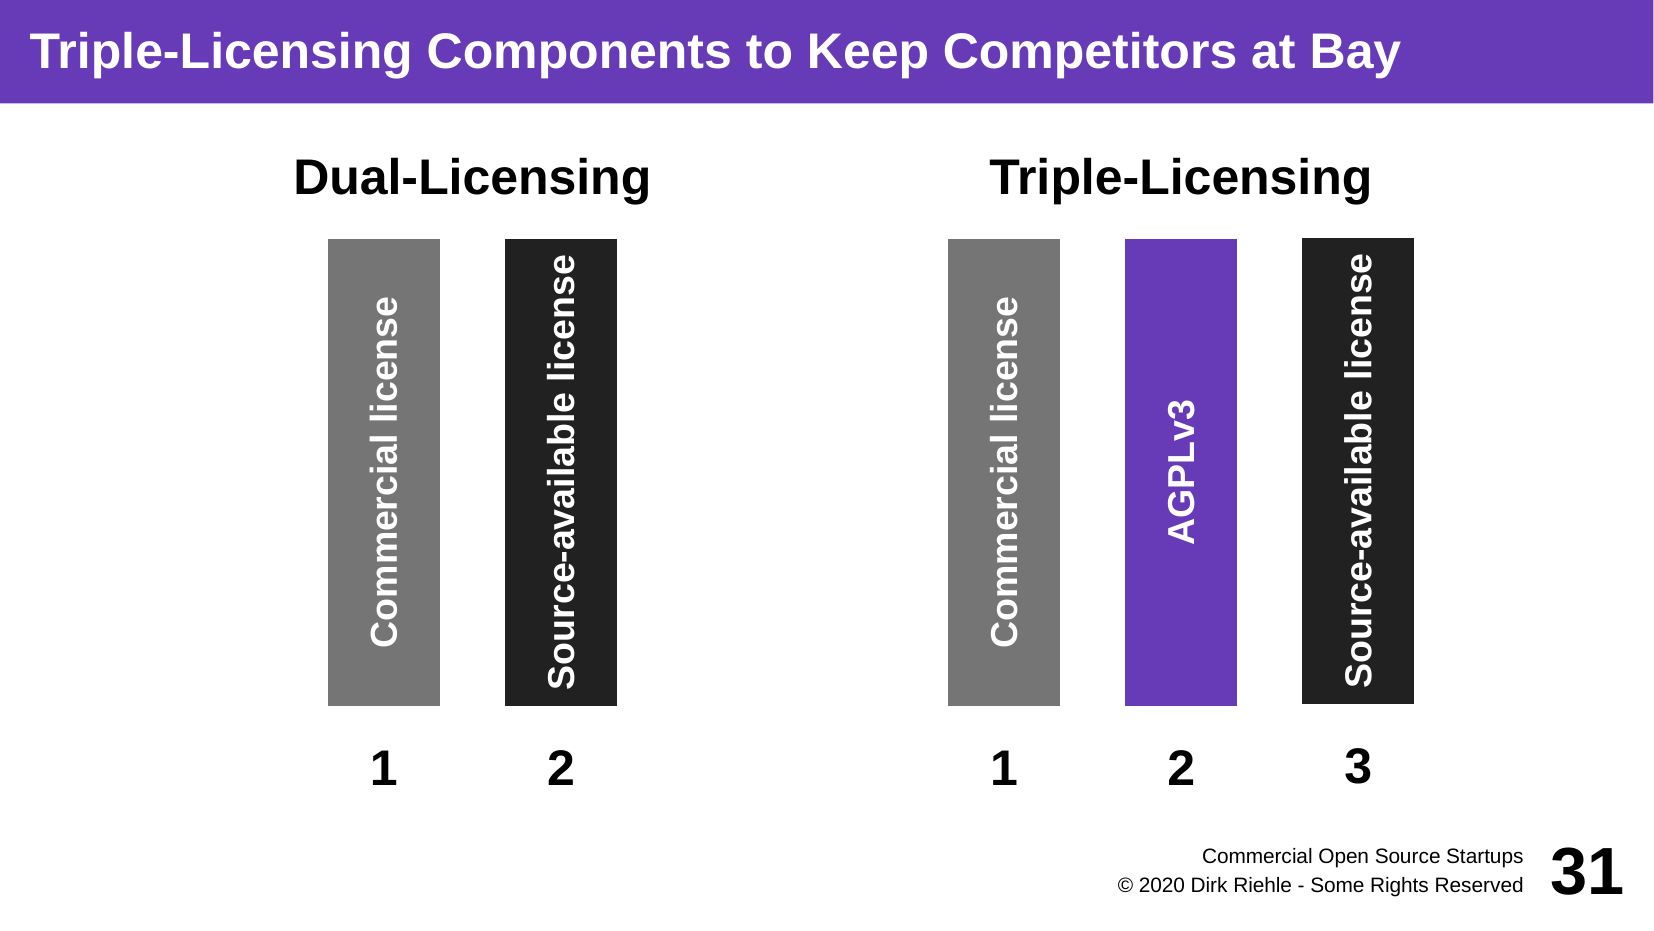

# Triple-Licensing Components to Keep Competitors at Bay
Dual-Licensing
Triple-Licensing
Source-available license
Commercial license
Source-available license
Commercial license
AGPLv3
3
1
2
1
2
Commercial Open Source Startups
31
© 2020 Dirk Riehle - Some Rights Reserved